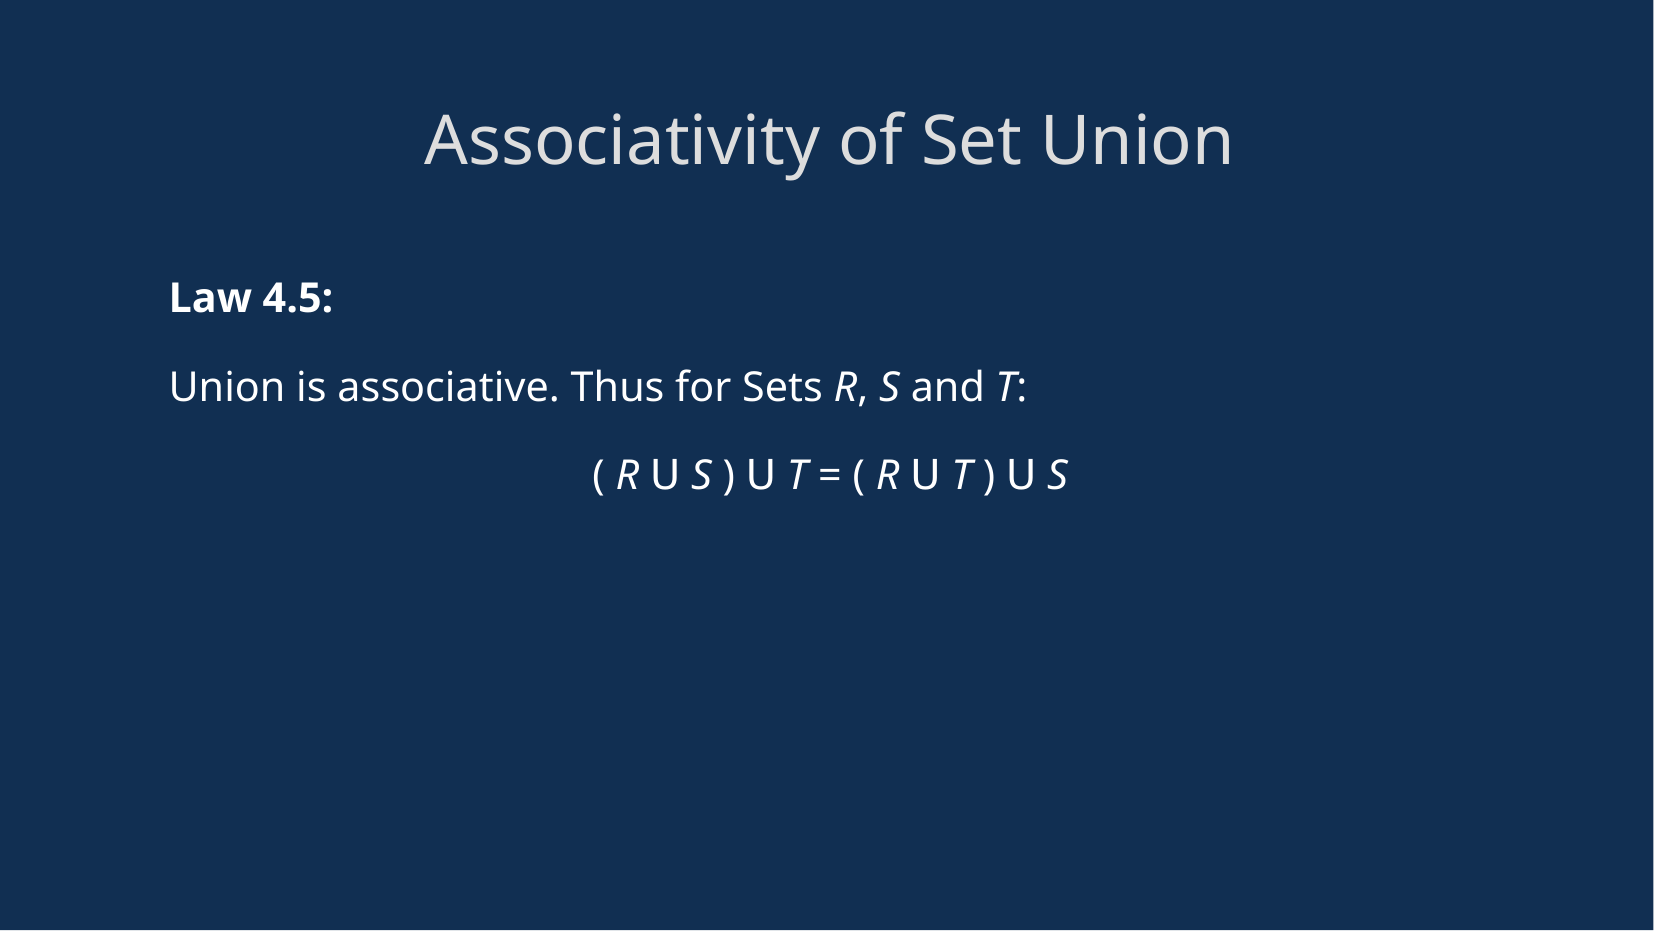

# Associativity of Set Union
Law 4.5:
Union is associative. Thus for Sets R, S and T:
( R 𝖴 S ) 𝖴 T = ( R 𝖴 T ) 𝖴 S